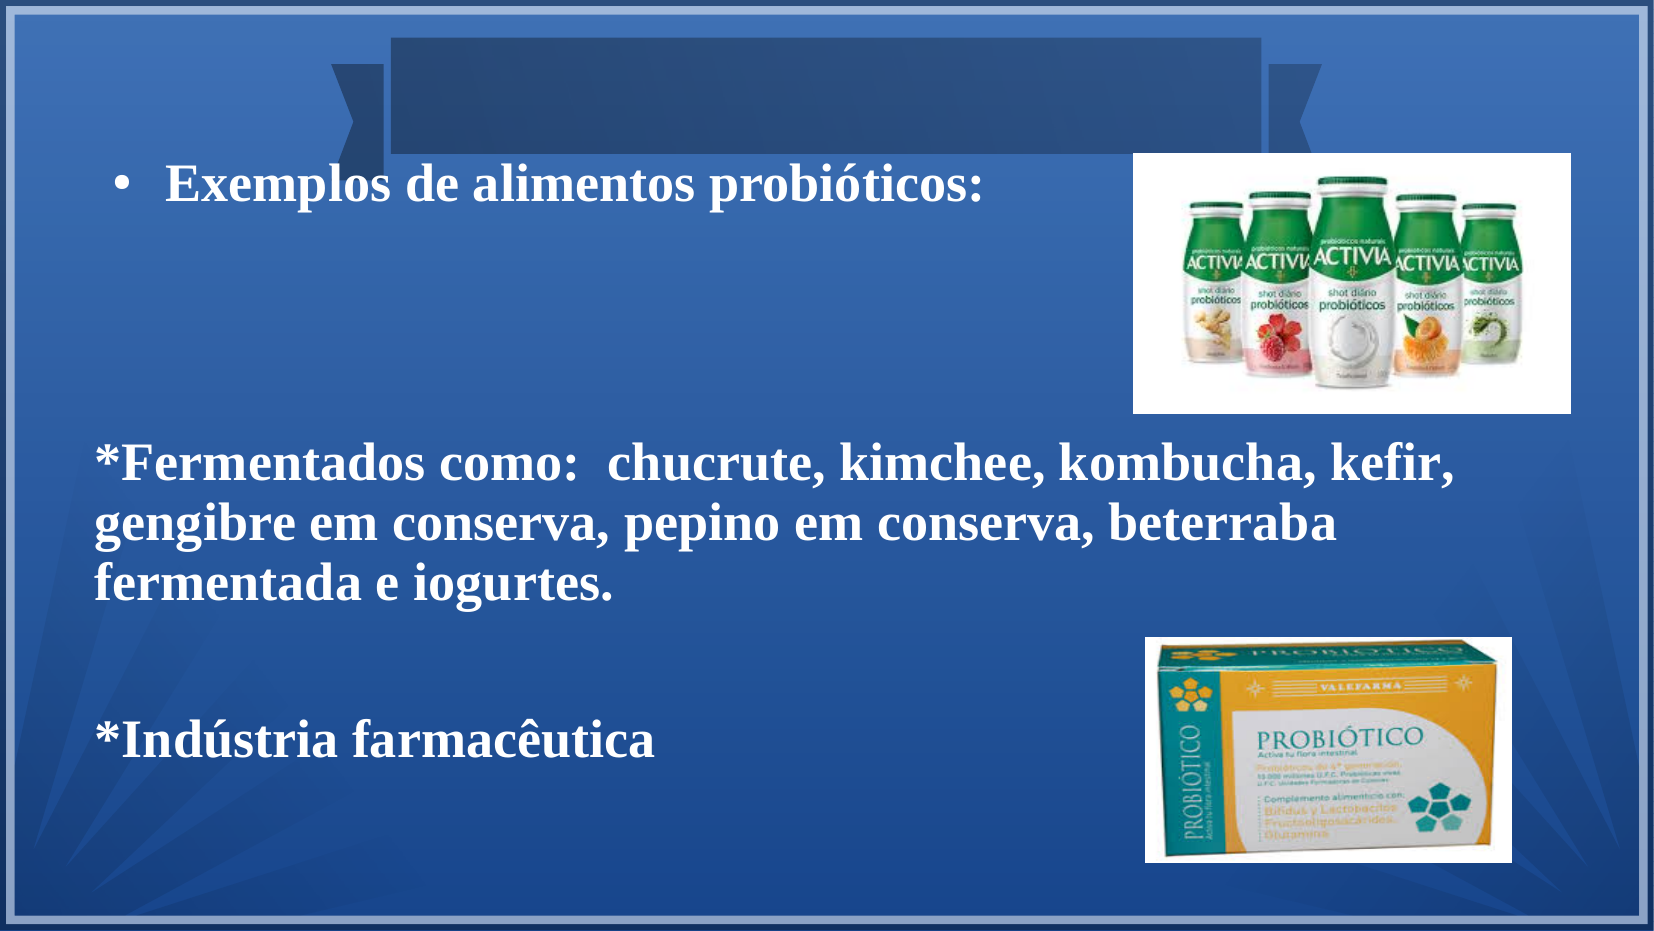

#
Exemplos de alimentos probióticos:
*Fermentados como: chucrute, kimchee, kombucha, kefir, gengibre em conserva, pepino em conserva, beterraba fermentada e iogurtes.
*Indústria farmacêutica